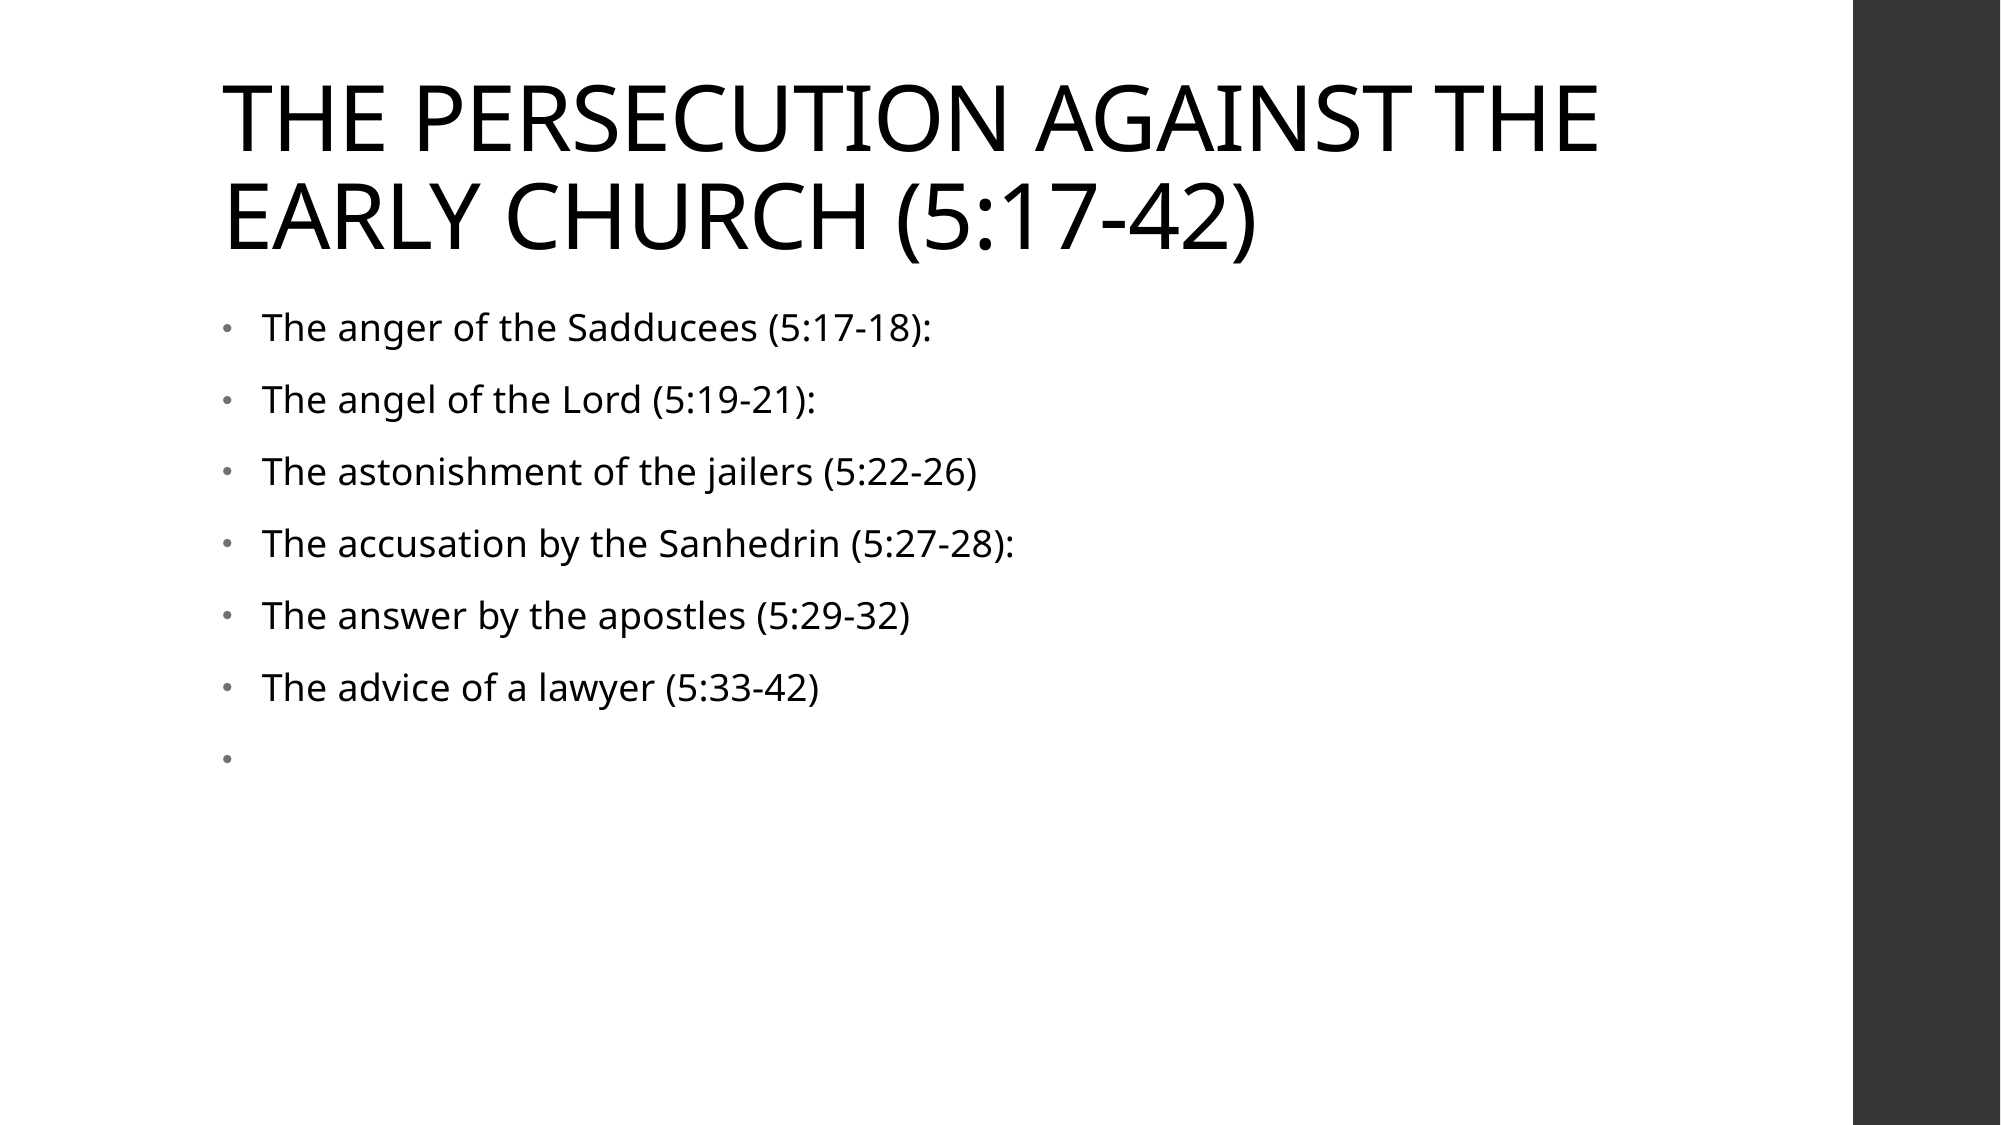

# THE PERSECUTION AGAINST THE EARLY CHURCH (5:17-42)
 The anger of the Sadducees (5:17-18):
 The angel of the Lord (5:19-21):
 The astonishment of the jailers (5:22-26)
 The accusation by the Sanhedrin (5:27-28):
 The answer by the apostles (5:29-32)
 The advice of a lawyer (5:33-42)